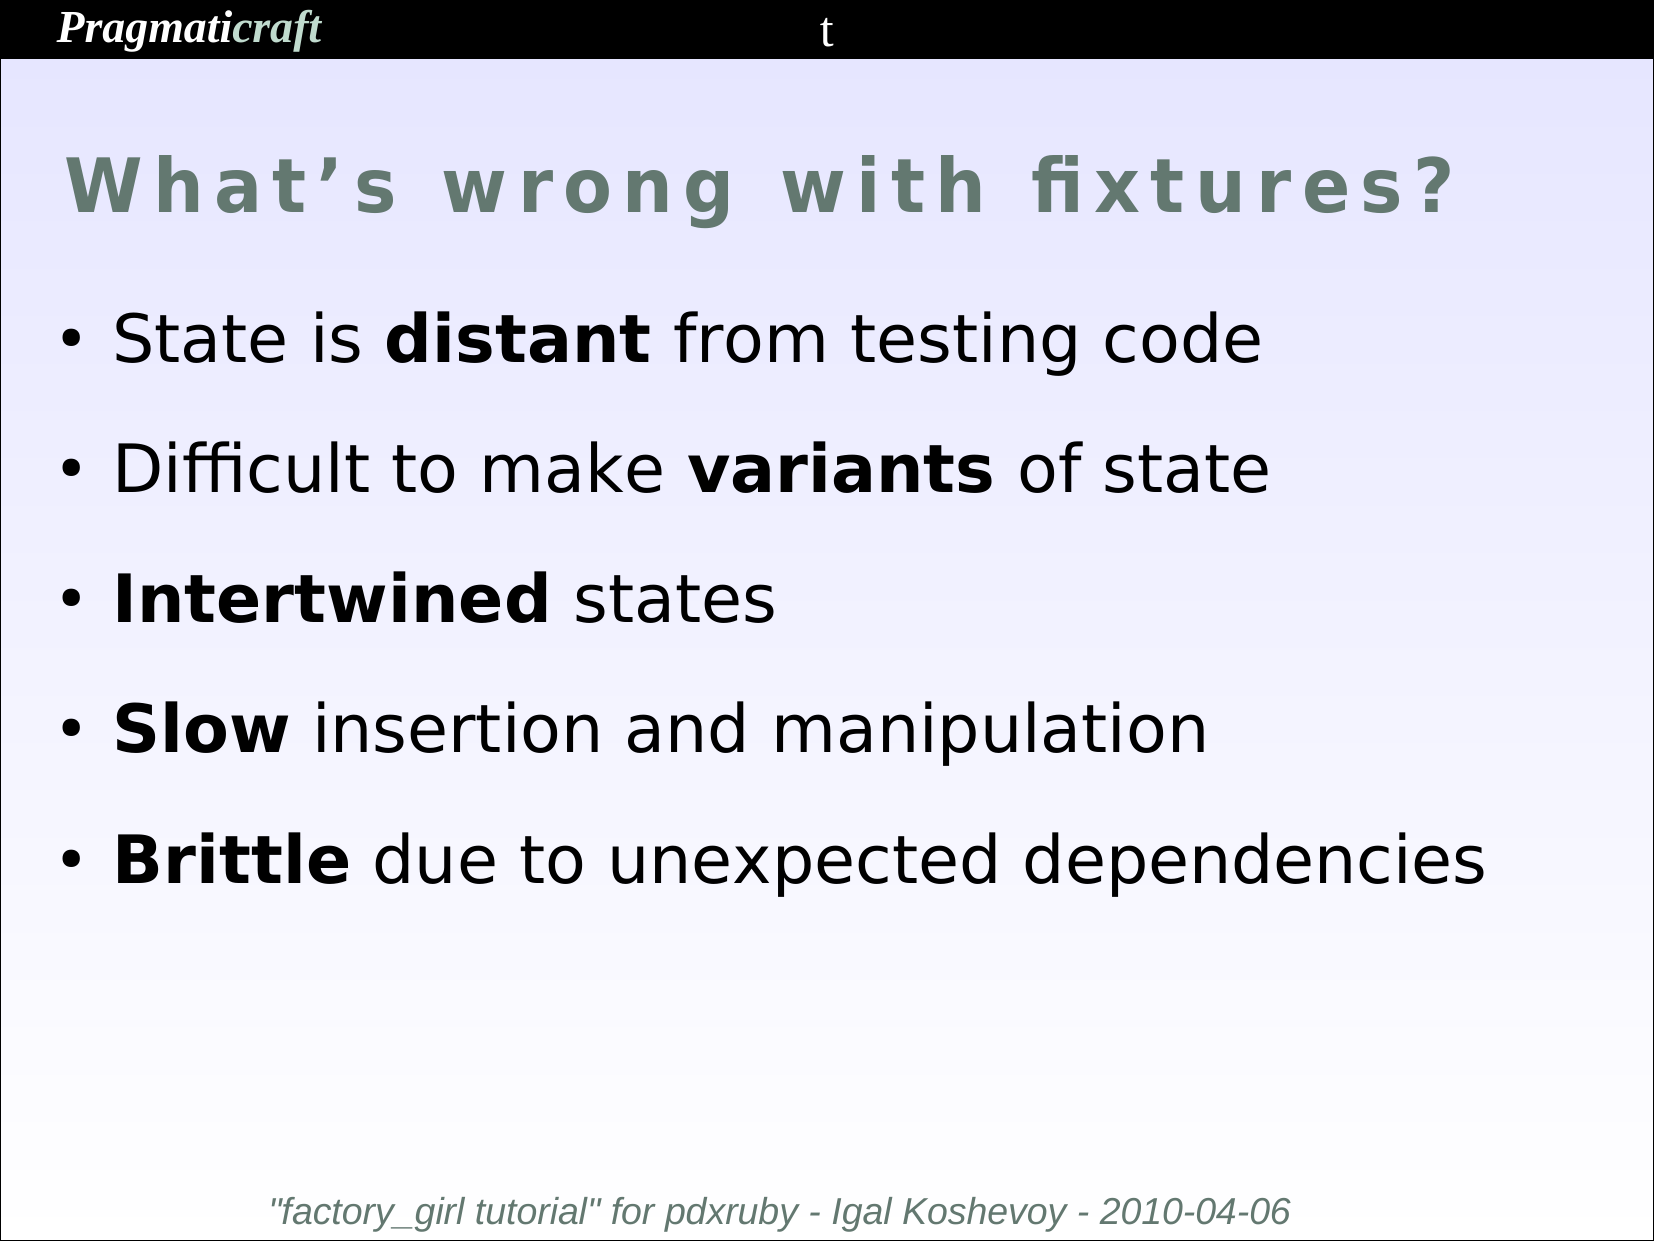

# What’s wrong with fixtures?
State is distant from testing code
Difficult to make variants of state
Intertwined states
Slow insertion and manipulation
Brittle due to unexpected dependencies